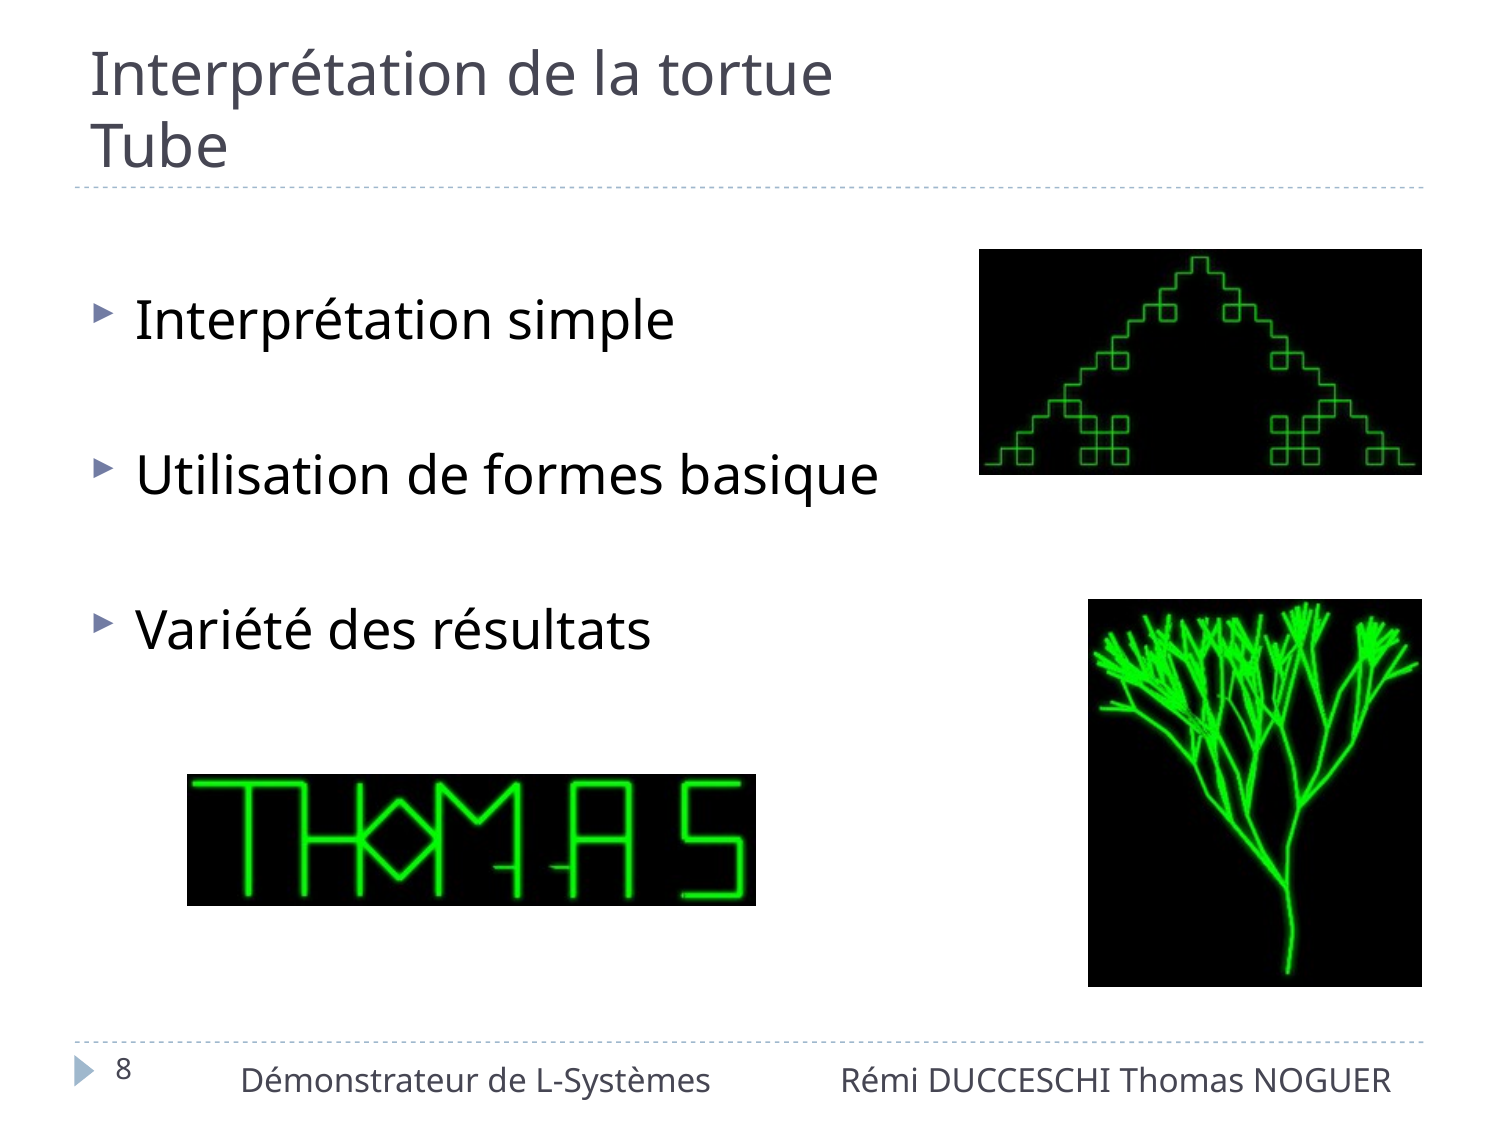

# Interprétation de la tortue Tube
Interprétation simple
Utilisation de formes basique
Variété des résultats
Démonstrateur de L-Systèmes
Rémi DUCCESCHI Thomas NOGUER